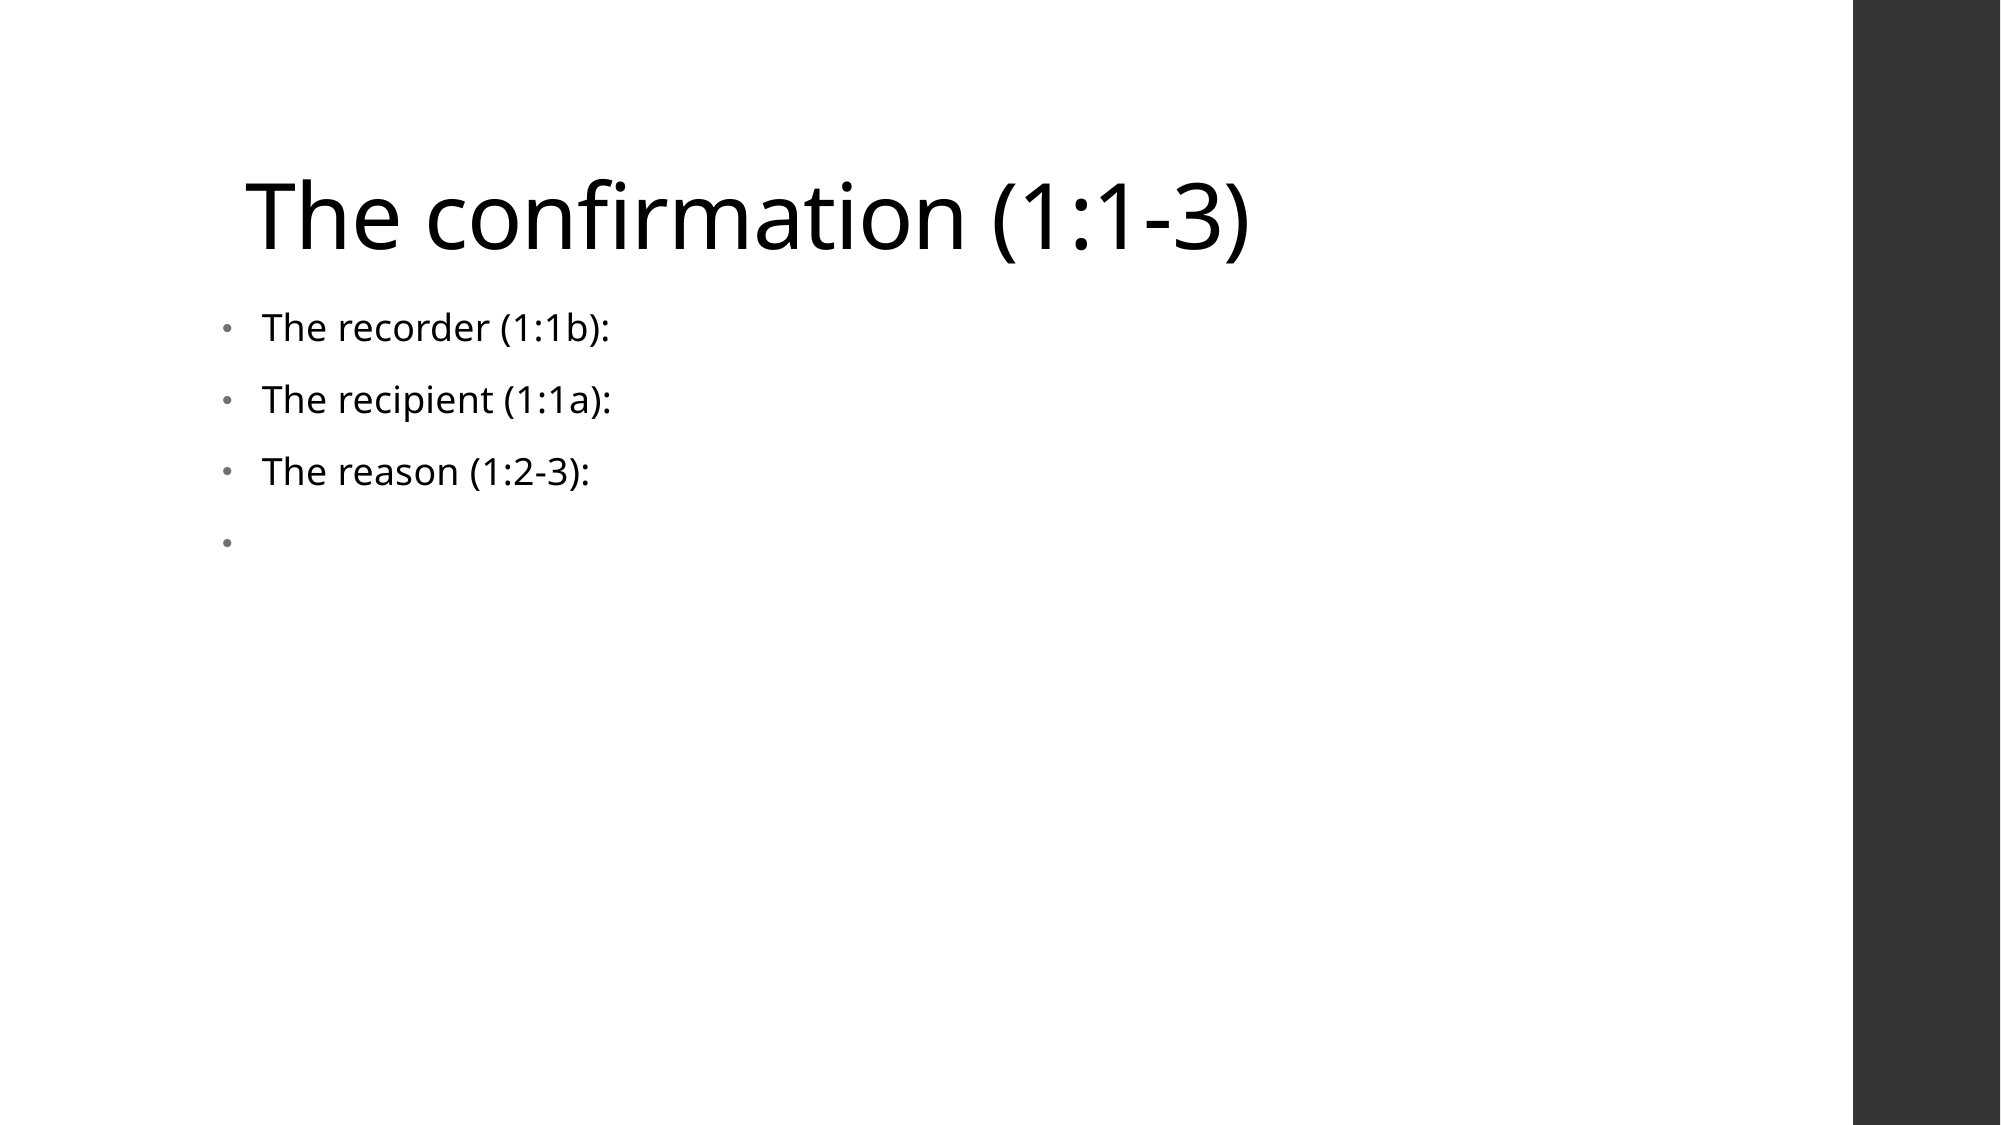

# The confirmation (1:1-3)
 The recorder (1:1b):
 The recipient (1:1a):
 The reason (1:2-3):